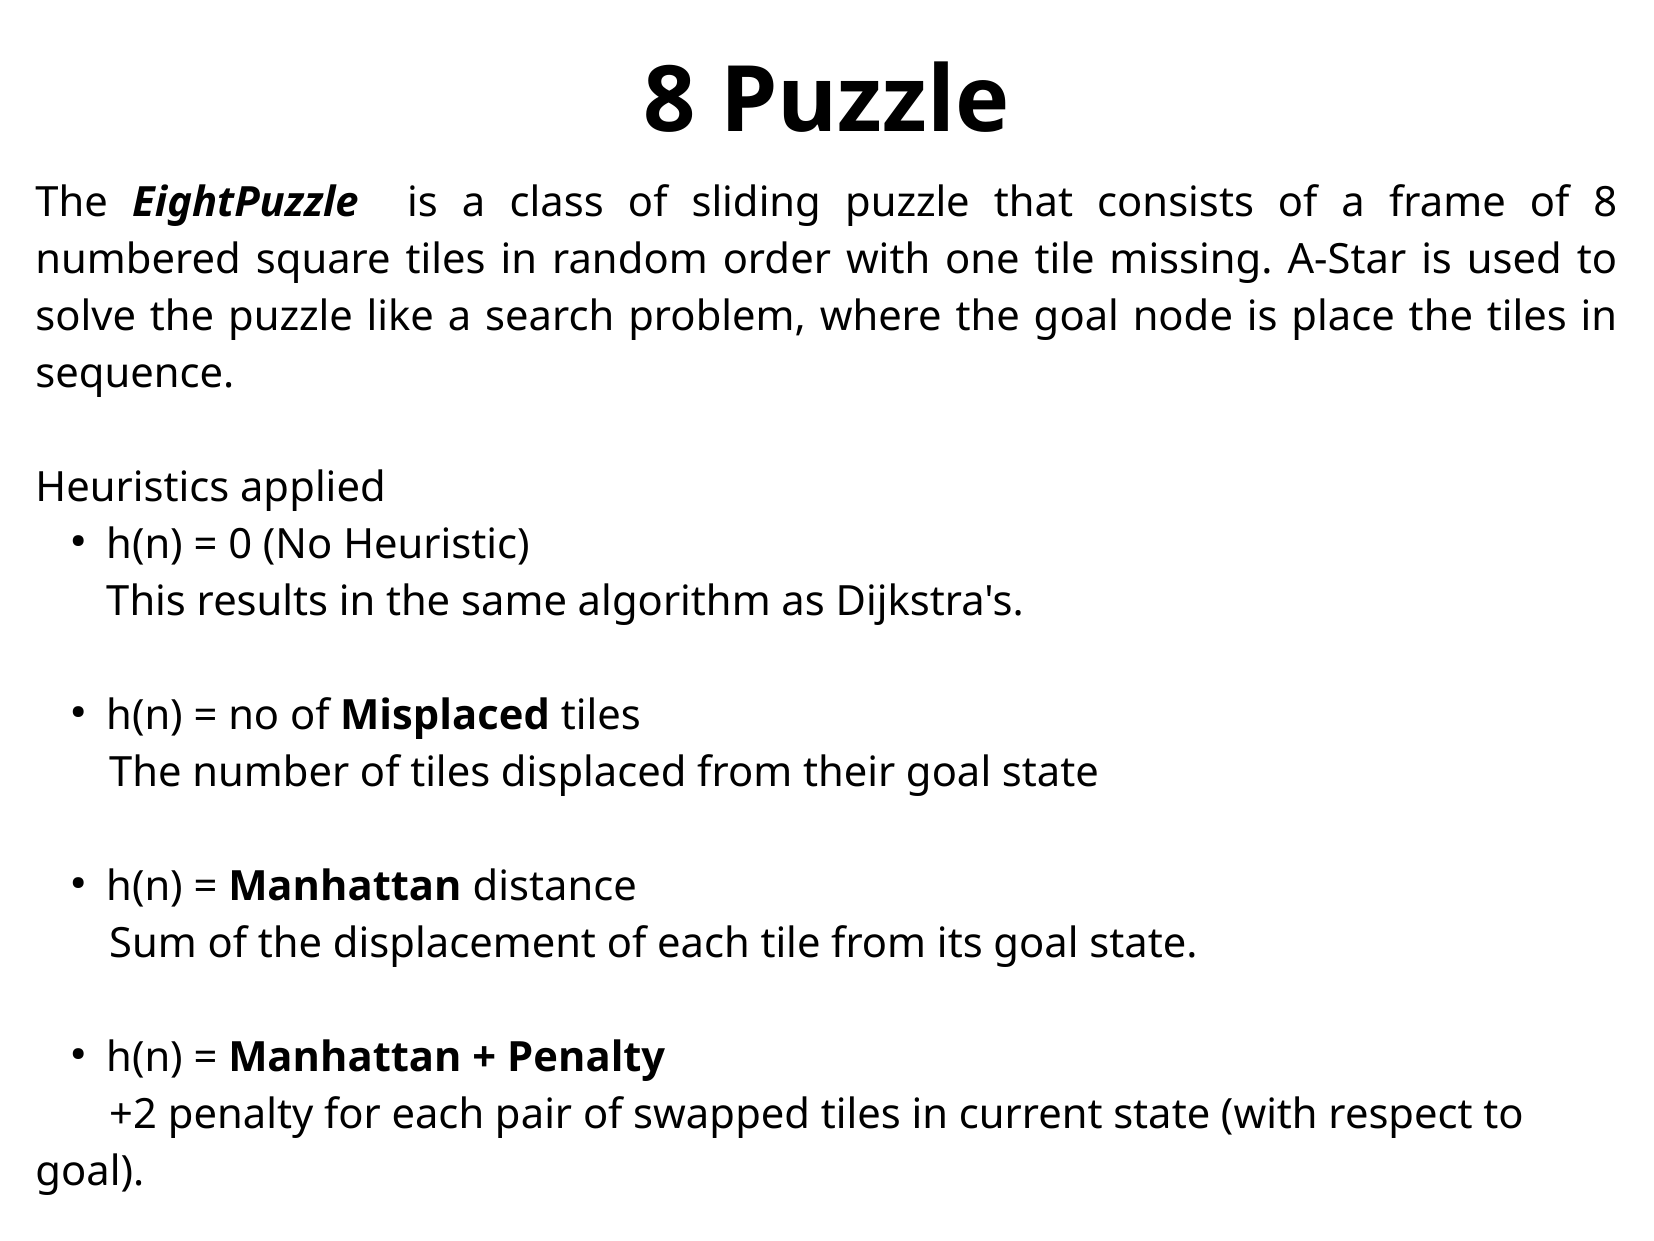

# 8 Puzzle
The EightPuzzle is a class of sliding puzzle that consists of a frame of 8 numbered square tiles in random order with one tile missing. A-Star is used to solve the puzzle like a search problem, where the goal node is place the tiles in sequence.
Heuristics applied
h(n) = 0 (No Heuristic)
This results in the same algorithm as Dijkstra's.
h(n) = no of Misplaced tiles
	The number of tiles displaced from their goal state
h(n) = Manhattan distance
	Sum of the displacement of each tile from its goal state.
h(n) = Manhattan + Penalty
	+2 penalty for each pair of swapped tiles in current state (with respect to goal).